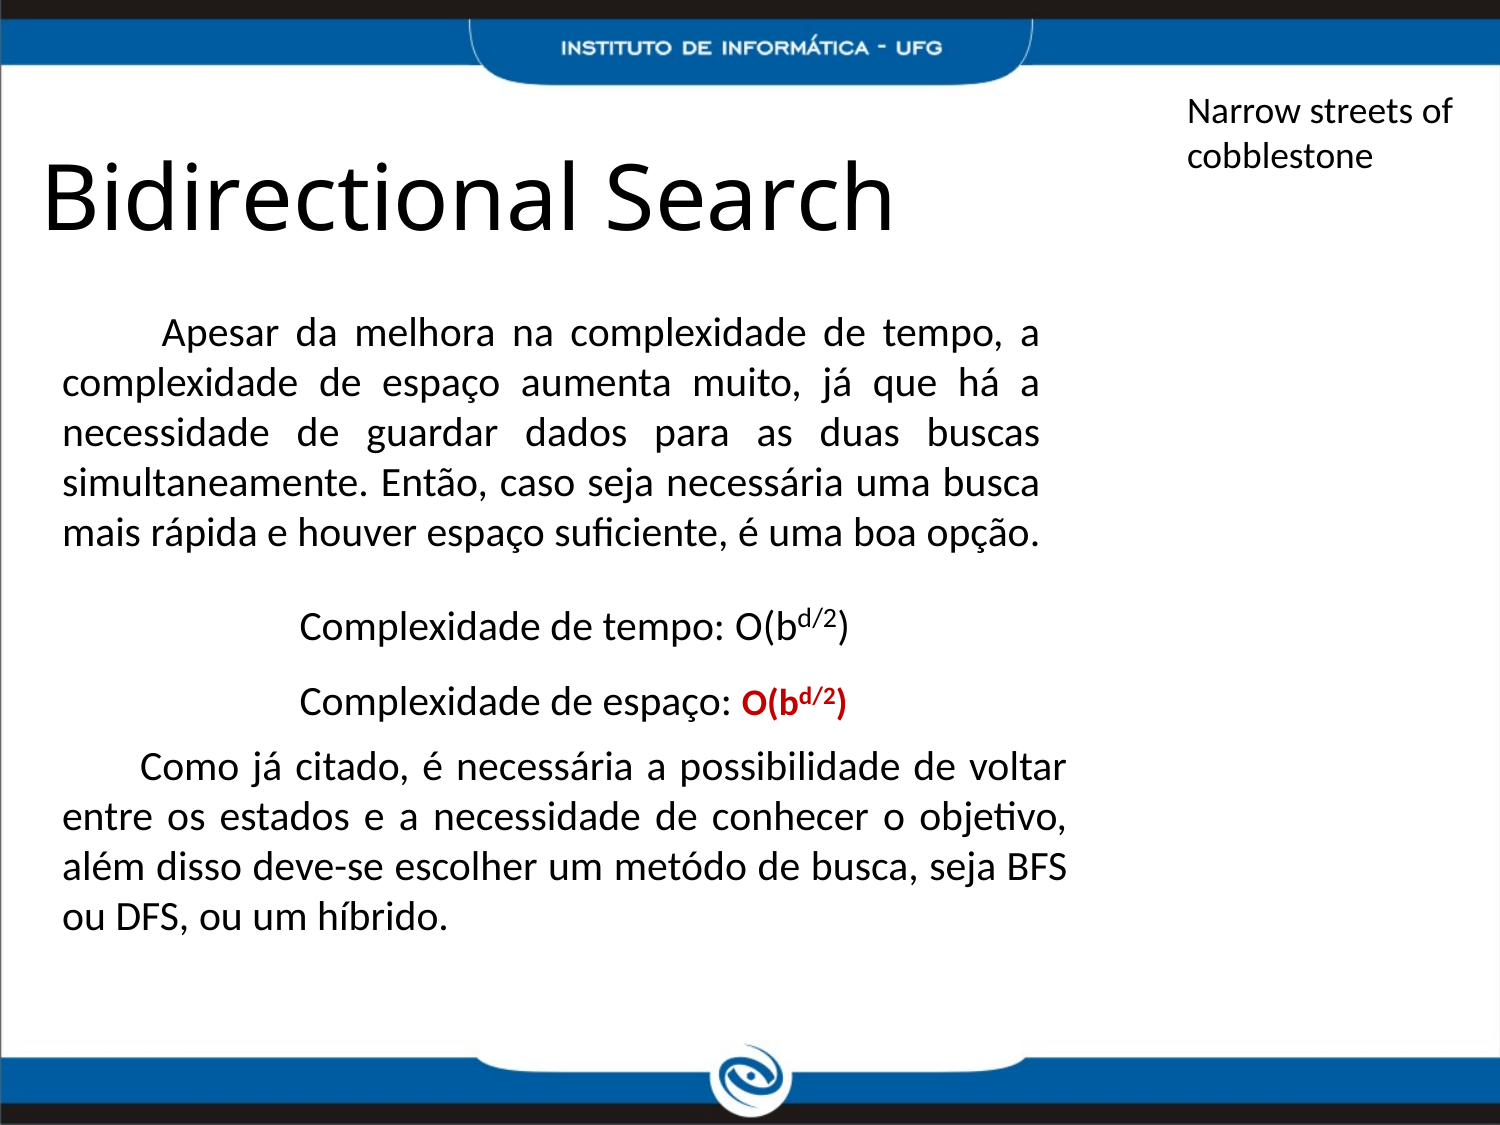

Narrow streets of cobblestone
Bidirectional Search
 Apesar da melhora na complexidade de tempo, a complexidade de espaço aumenta muito, já que há a necessidade de guardar dados para as duas buscas simultaneamente. Então, caso seja necessária uma busca mais rápida e houver espaço suficiente, é uma boa opção.
Complexidade de tempo: O(bd/2)
Complexidade de espaço: O(bd/2)
 Como já citado, é necessária a possibilidade de voltar entre os estados e a necessidade de conhecer o objetivo, além disso deve-se escolher um metódo de busca, seja BFS ou DFS, ou um híbrido.